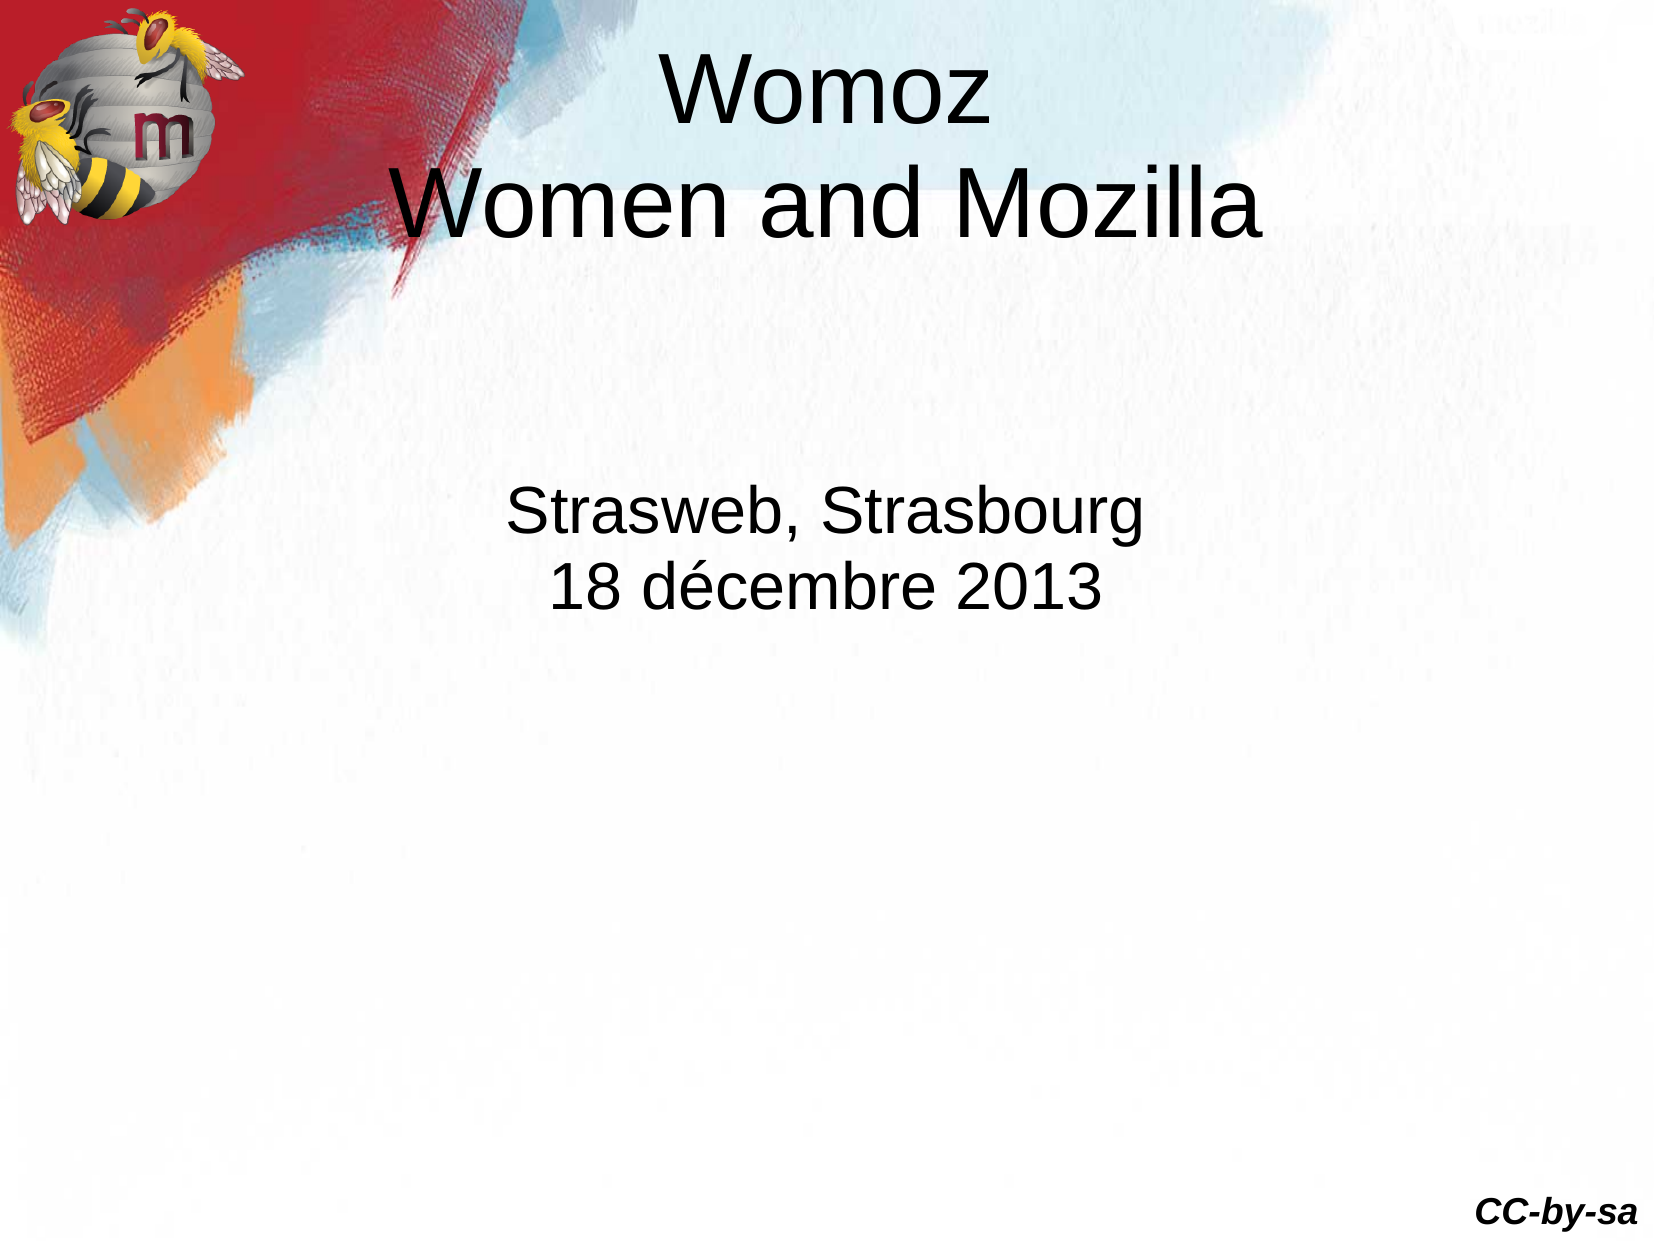

Womoz
Women and Mozilla
# Strasweb, Strasbourg
18 décembre 2013
CC-by-sa